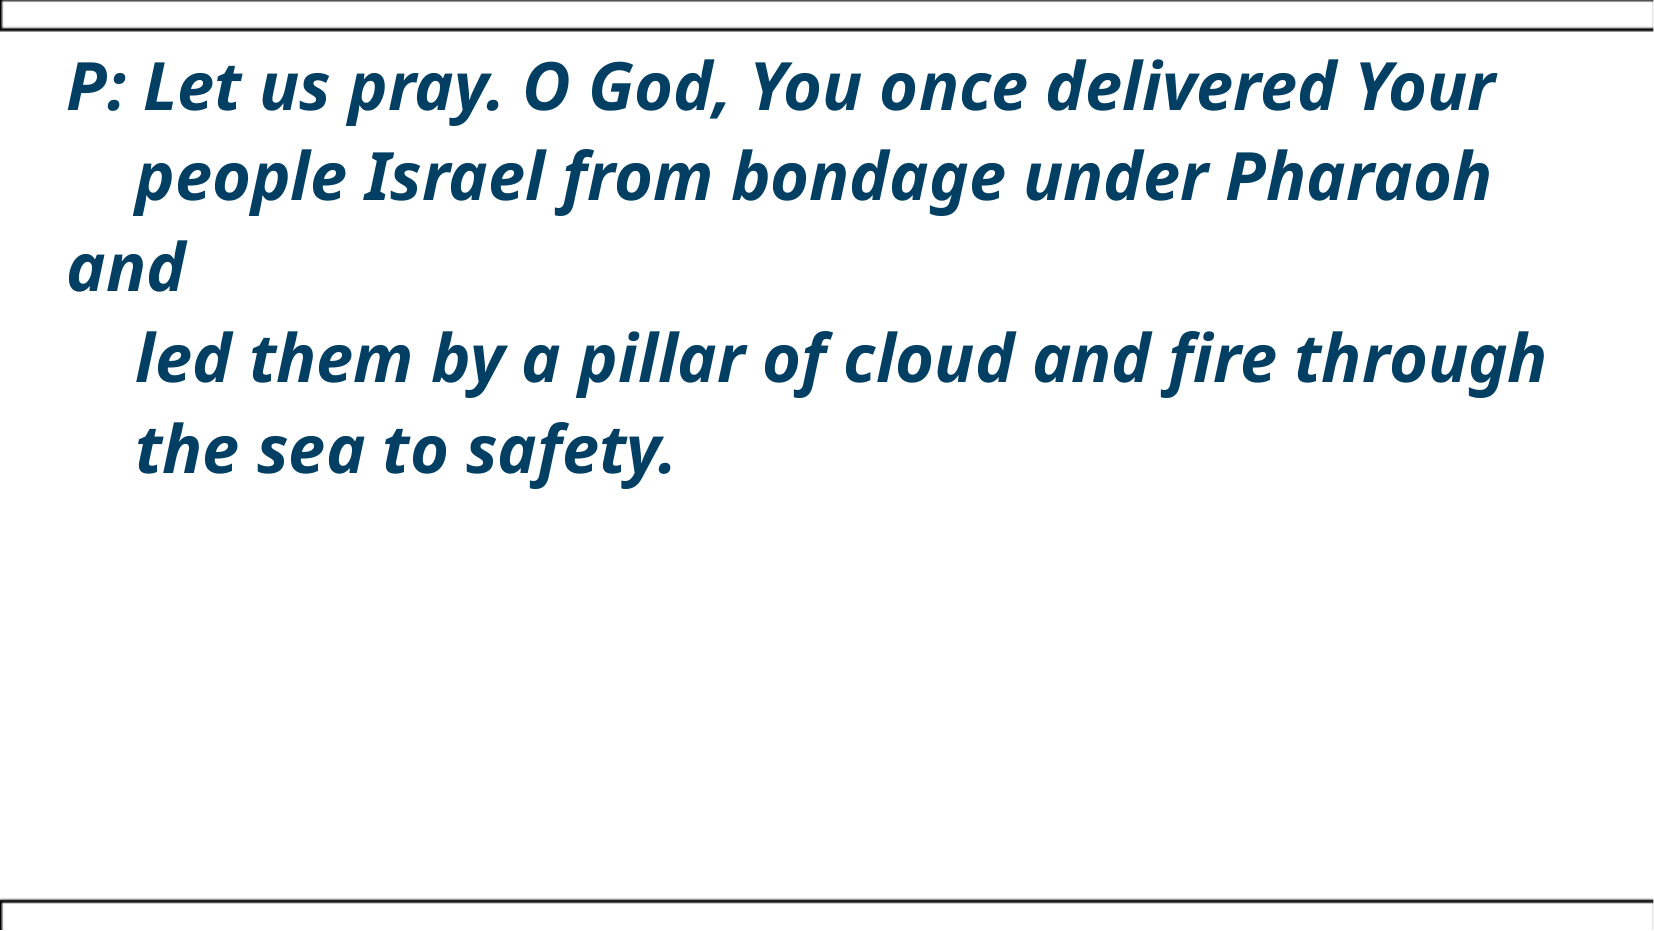

P: Let us pray. O God, You once delivered Your
 people Israel from bondage under Pharaoh and
 led them by a pillar of cloud and fire through
 the sea to safety.